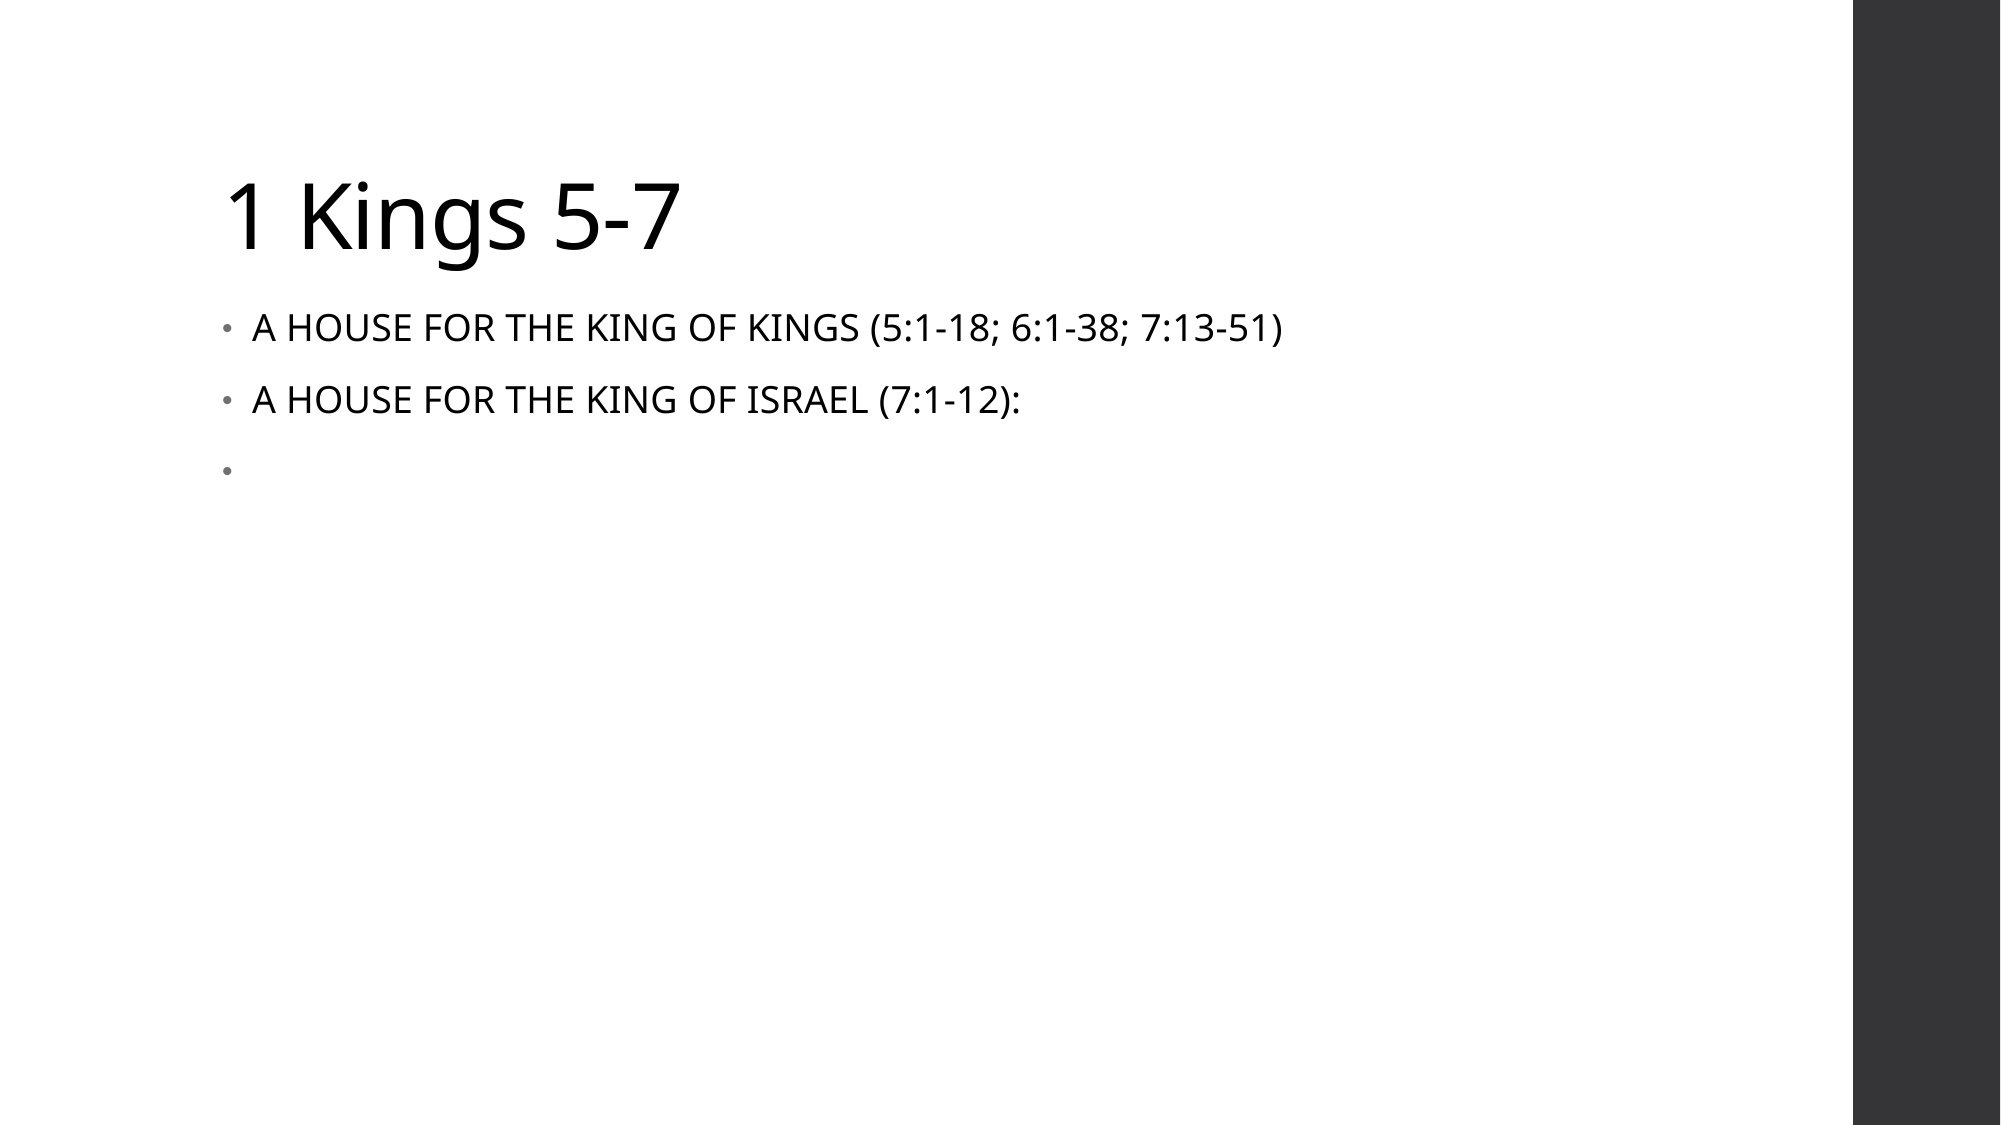

# 1 Kings 5-7
A HOUSE FOR THE KING OF KINGS (5:1-18; 6:1-38; 7:13-51)
A HOUSE FOR THE KING OF ISRAEL (7:1-12):